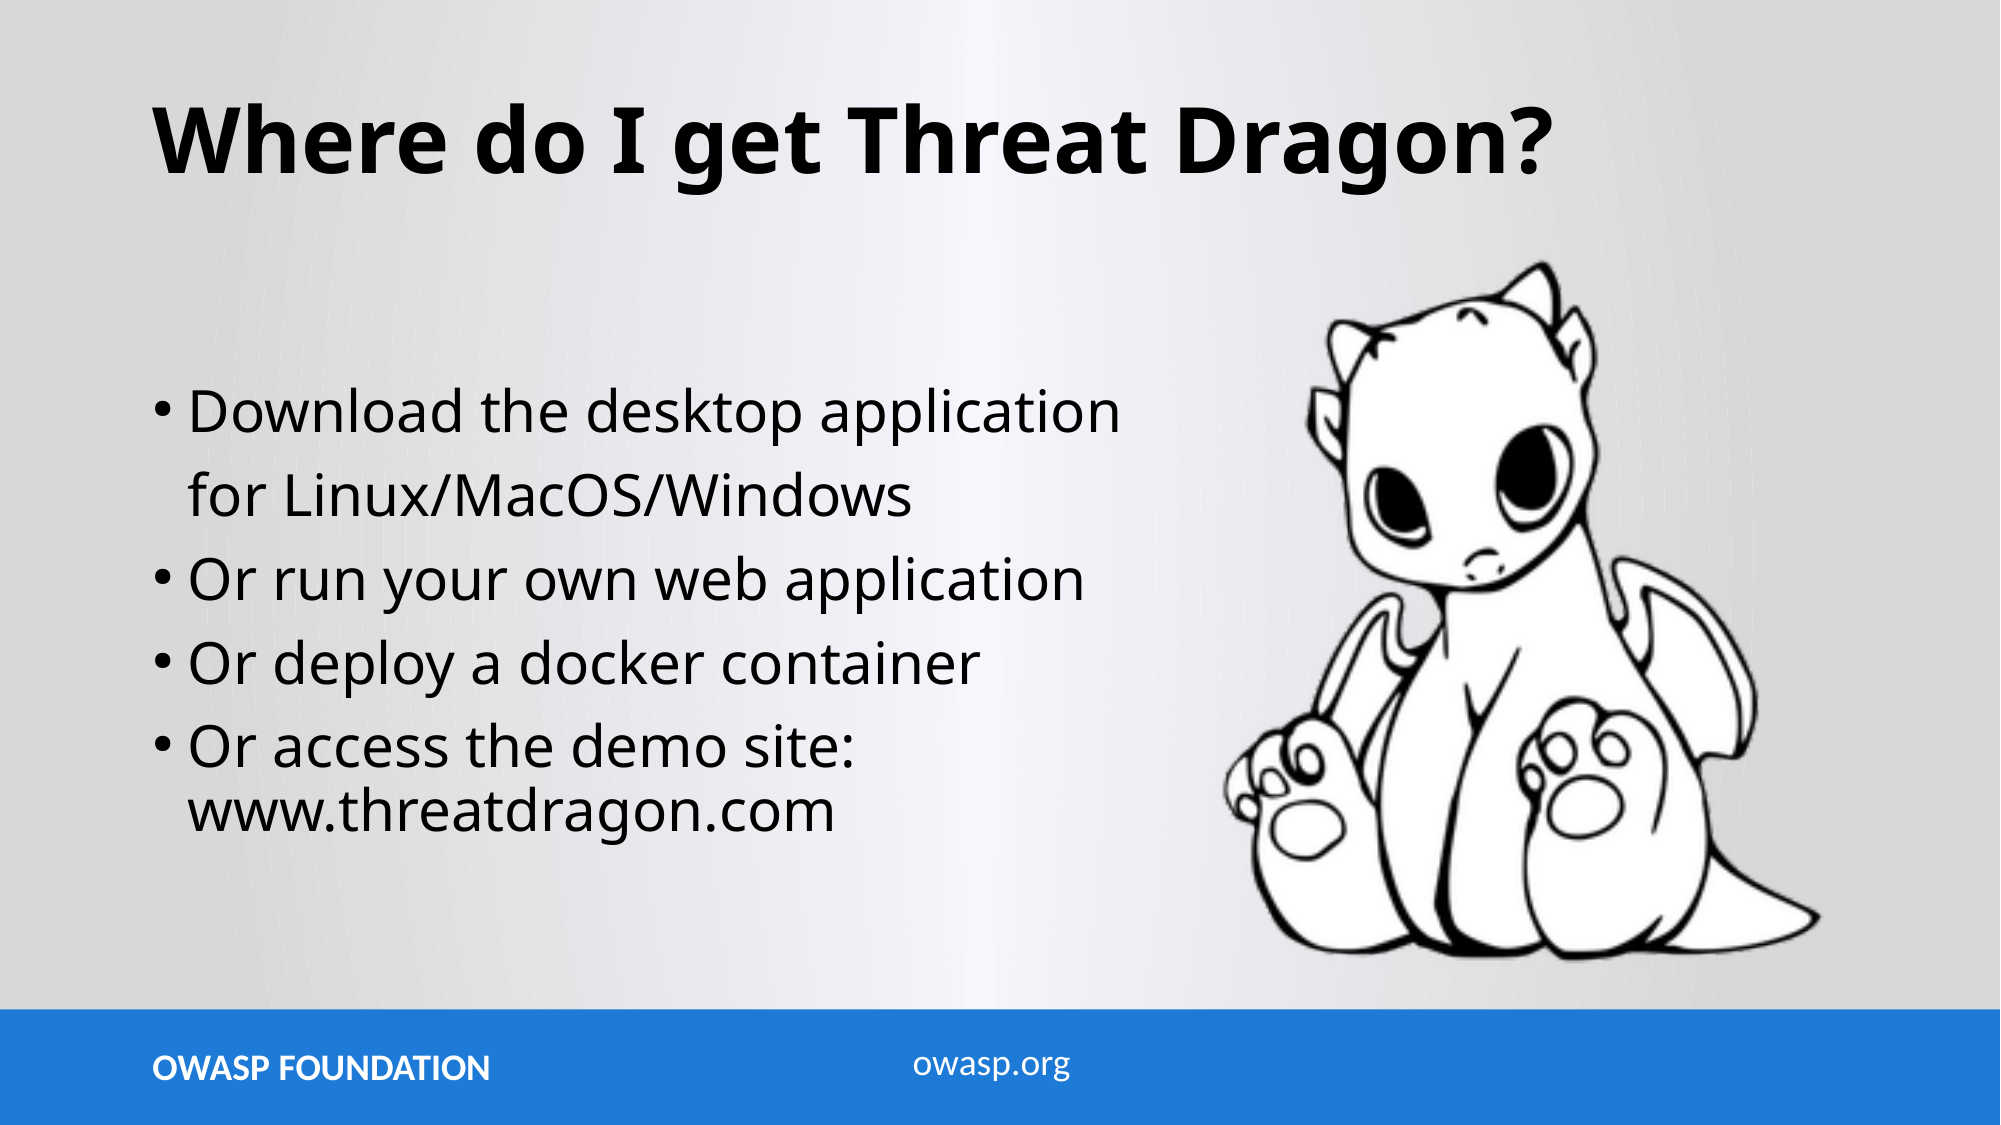

# Where do I get Threat Dragon?
Download the desktop application
for Linux/MacOS/Windows
Or run your own web application
Or deploy a docker container
Or access the demo site:
www.threatdragon.com